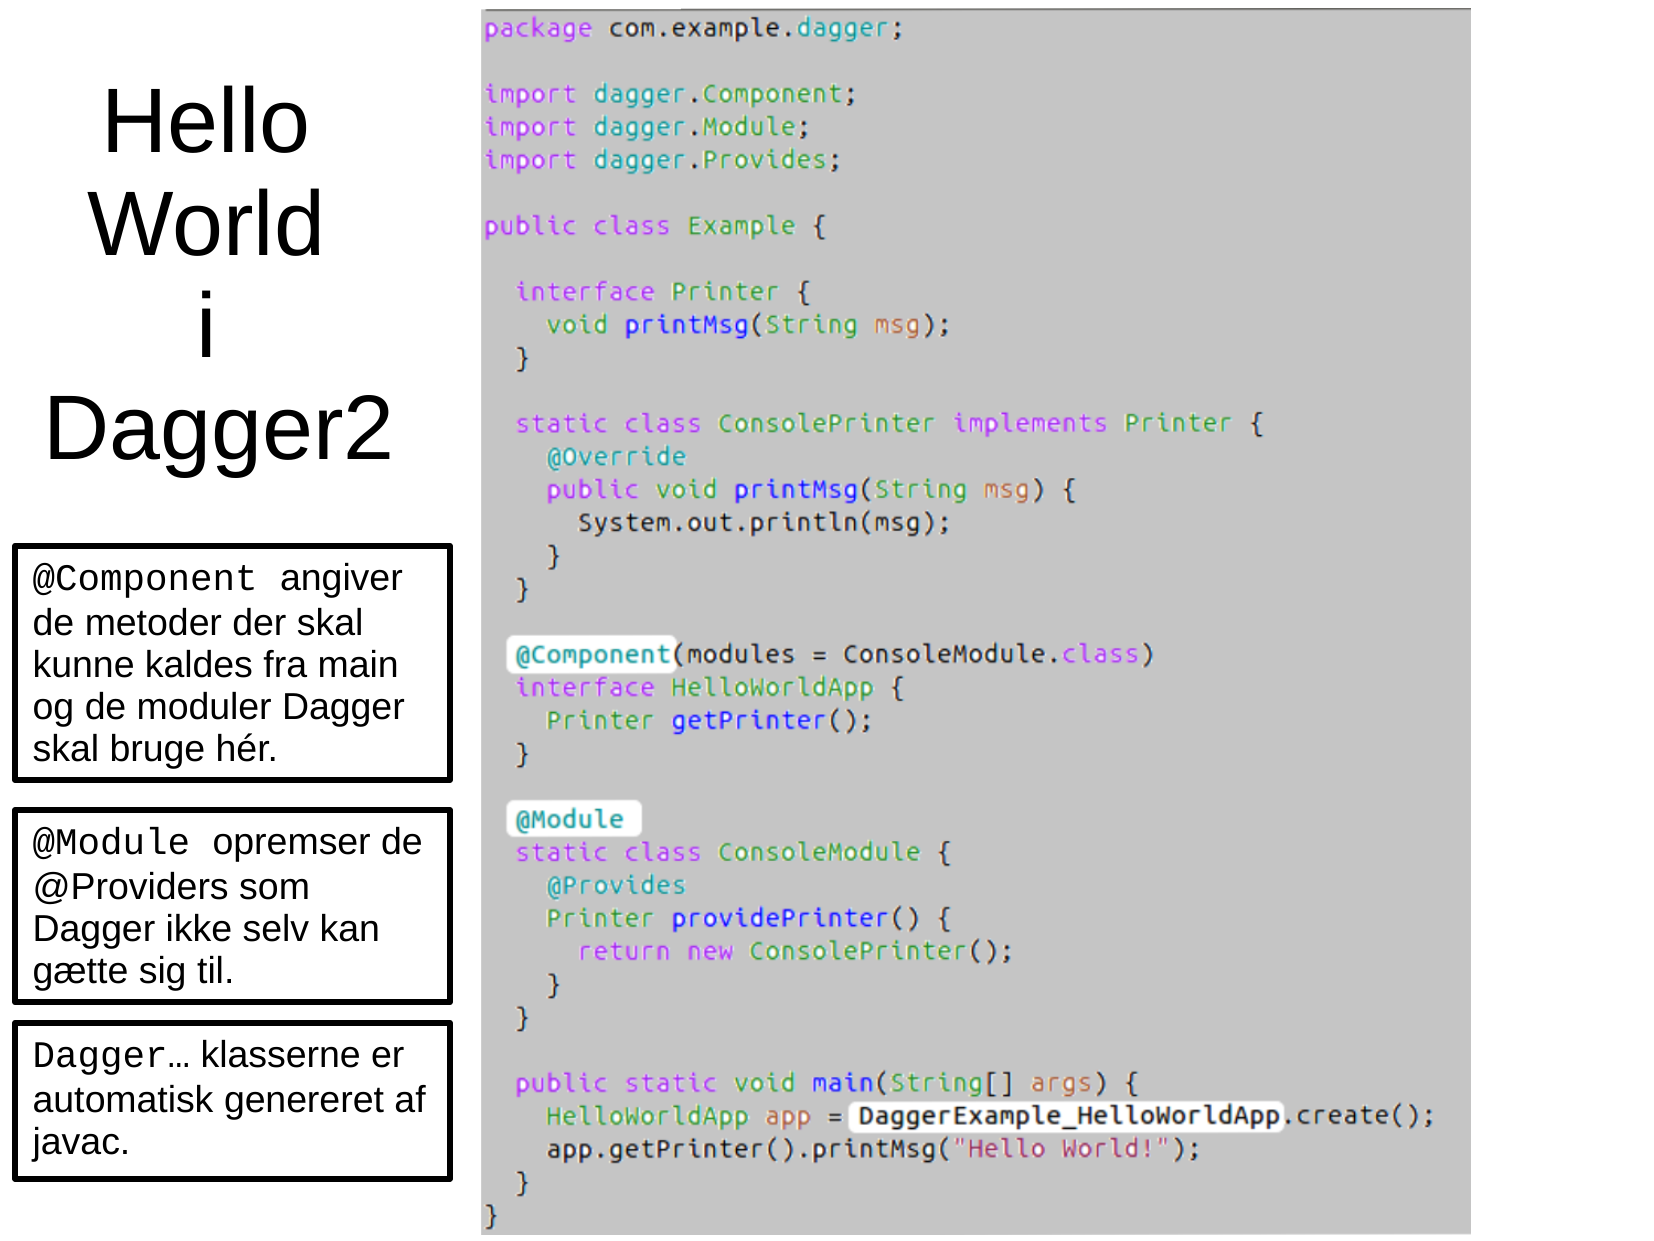

# Hello World i Dagger2
@Component angiver de metoder der skal kunne kaldes fra main og de moduler Dagger skal bruge hér.
@Module opremser de @Providers som Dagger ikke selv kan gætte sig til.
Dagger… klasserne er automatisk genereret af javac.